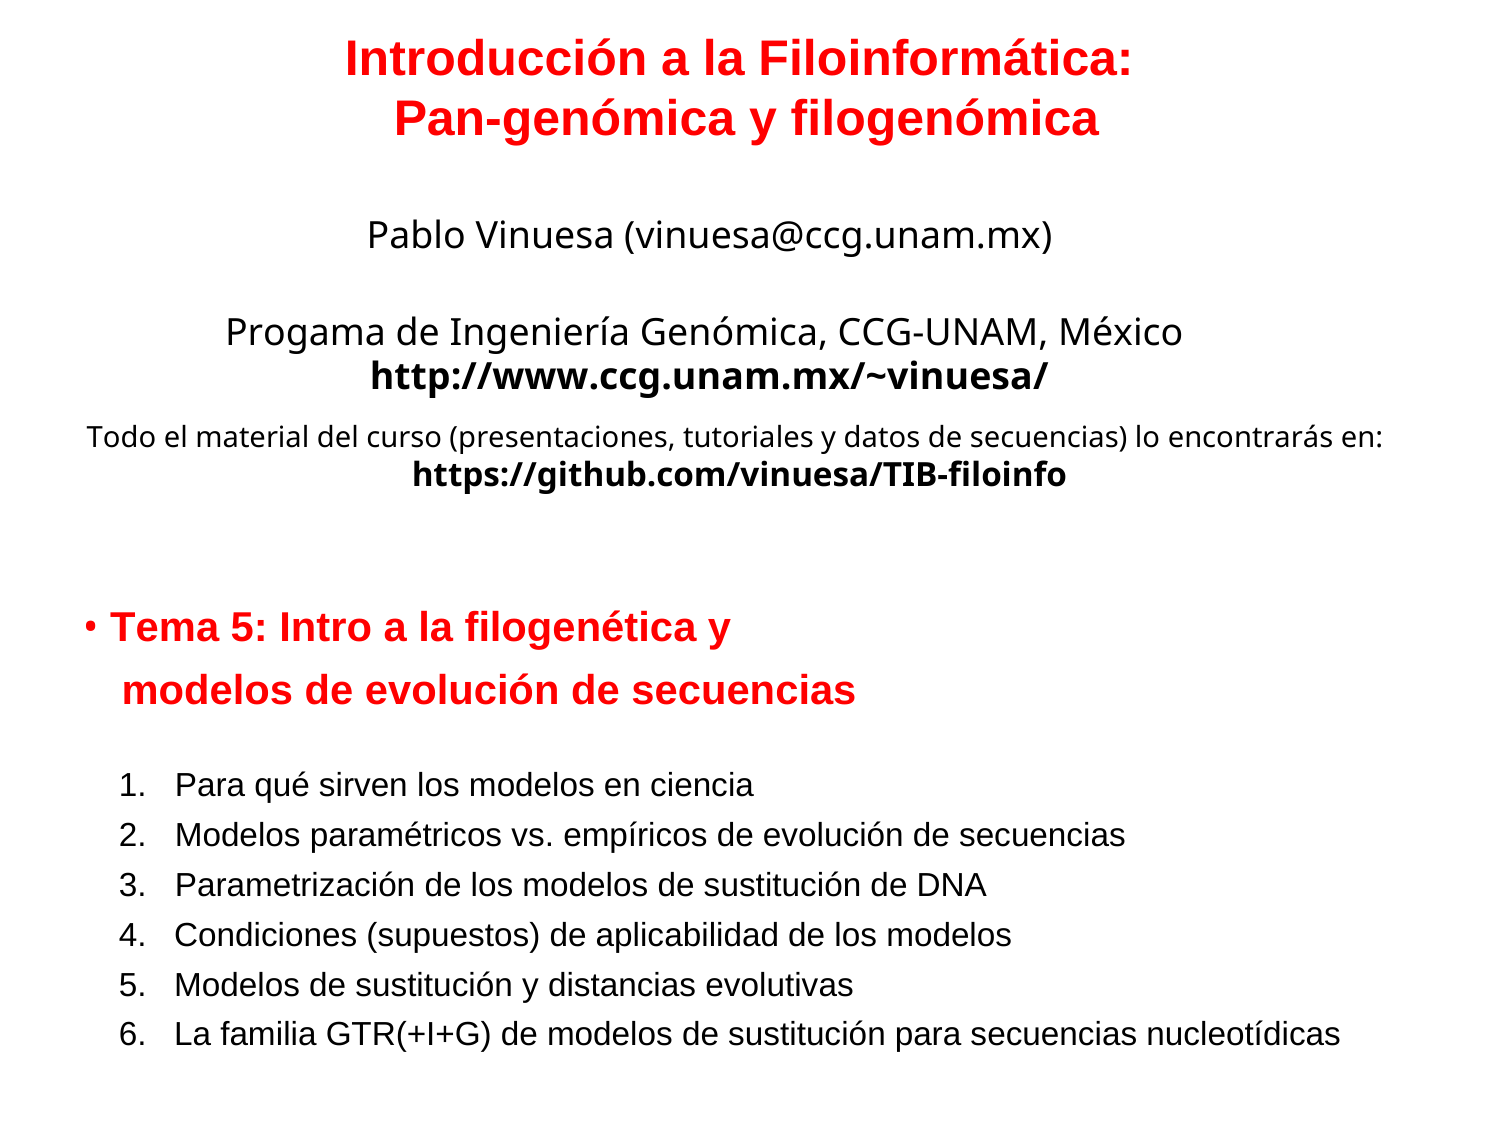

Introducción a la Filoinformática:
Pan-genómica y filogenómica
Pablo Vinuesa (vinuesa@ccg.unam.mx)
Progama de Ingeniería Genómica, CCG-UNAM, México http://www.ccg.unam.mx/~vinuesa/
Todo el material del curso (presentaciones, tutoriales y datos de secuencias) lo encontrarás en:
 https://github.com/vinuesa/TIB-filoinfo
 Tema 5: Intro a la filogenética y
 modelos de evolución de secuencias
Para qué sirven los modelos en ciencia
Modelos paramétricos vs. empíricos de evolución de secuencias
Parametrización de los modelos de sustitución de DNA
4. Condiciones (supuestos) de aplicabilidad de los modelos
5. Modelos de sustitución y distancias evolutivas
6. La familia GTR(+I+G) de modelos de sustitución para secuencias nucleotídicas